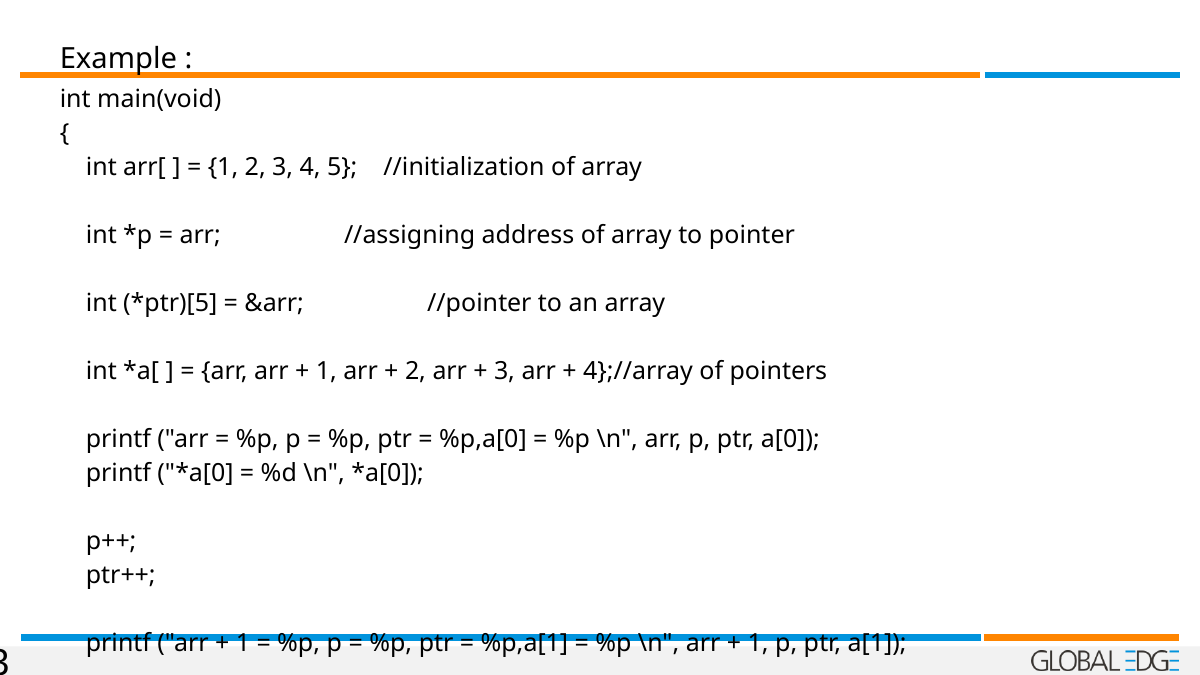

Example :
int main(void)
{
 int arr[ ] = {1, 2, 3, 4, 5}; //initialization of array
 int *p = arr; //assigning address of array to pointer
 int (*ptr)[5] = &arr; //pointer to an array
 int *a[ ] = {arr, arr + 1, arr + 2, arr + 3, arr + 4};//array of pointers
 printf ("arr = %p, p = %p, ptr = %p,a[0] = %p \n", arr, p, ptr, a[0]);
 printf ("*a[0] = %d \n", *a[0]);
 p++;
 ptr++;
 printf ("arr + 1 = %p, p = %p, ptr = %p,a[1] = %p \n", arr + 1, p, ptr, a[1]);
 return 0;
}